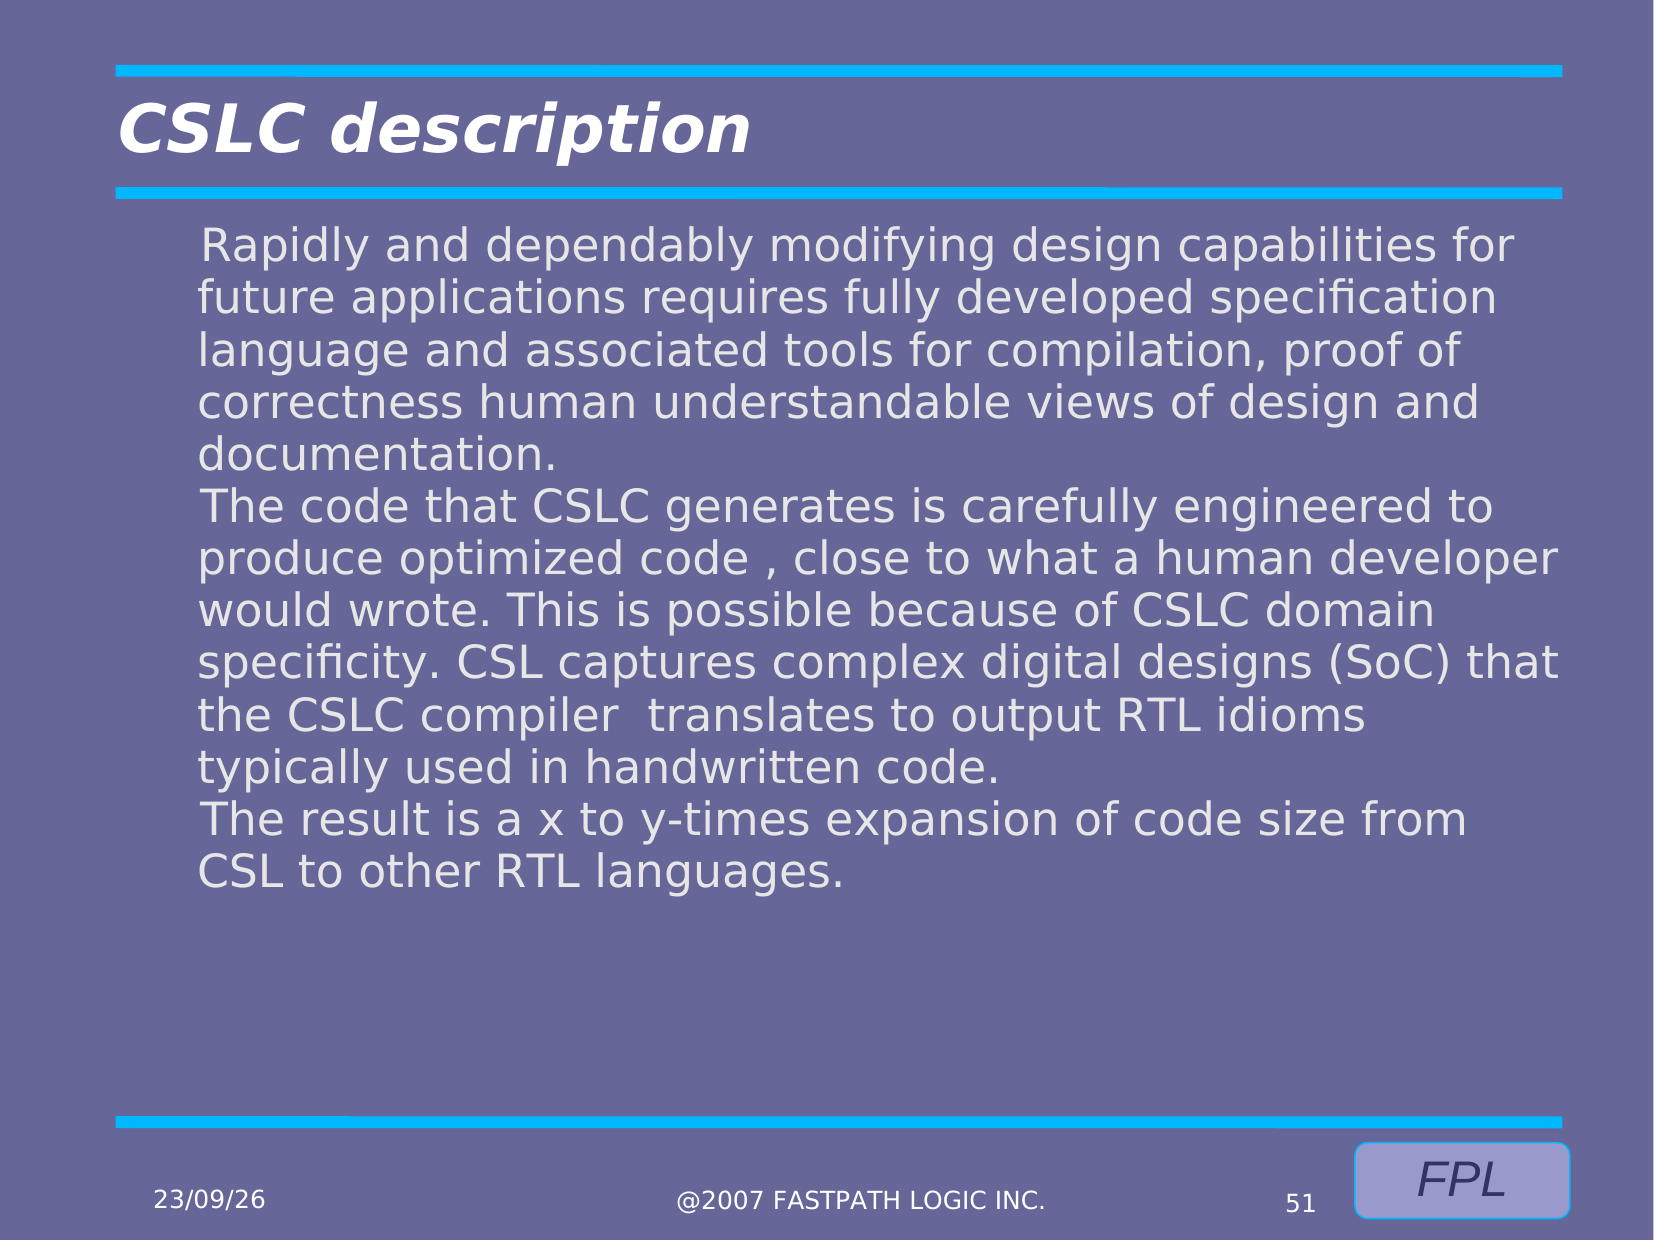

# CSLC description
	Rapidly and dependably modifying design capabilities for future applications requires fully developed specification language and associated tools for compilation, proof of correctness human understandable views of design and documentation.
	The code that CSLC generates is carefully engineered to produce optimized code , close to what a human developer would wrote. This is possible because of CSLC domain specificity. CSL captures complex digital designs (SoC) that the CSLC compiler translates to output RTL idioms typically used in handwritten code.
	The result is a x to y-times expansion of code size from CSL to other RTL languages.
51